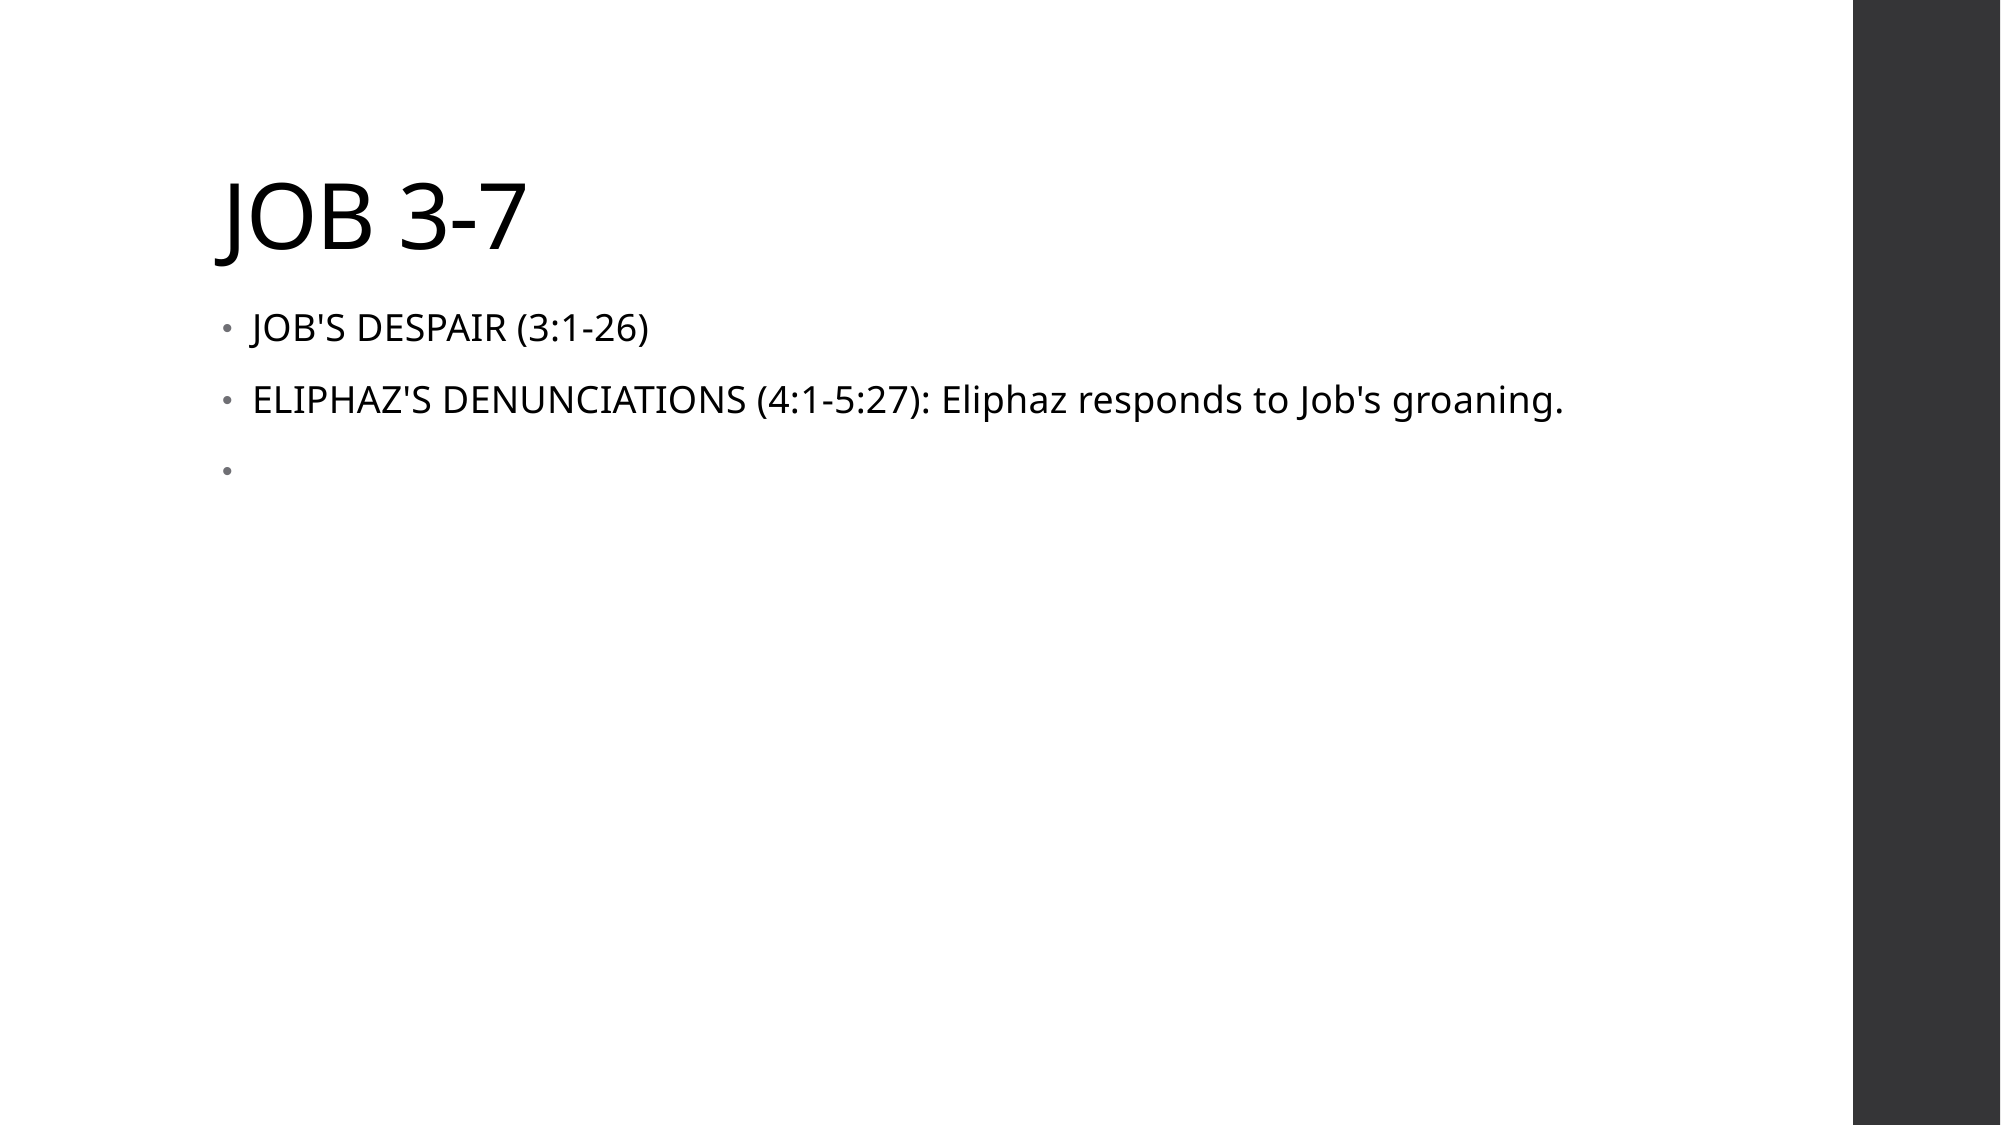

# JOB 3-7
JOB'S DESPAIR (3:1-26)
ELIPHAZ'S DENUNCIATIONS (4:1-5:27): Eliphaz responds to Job's groaning.